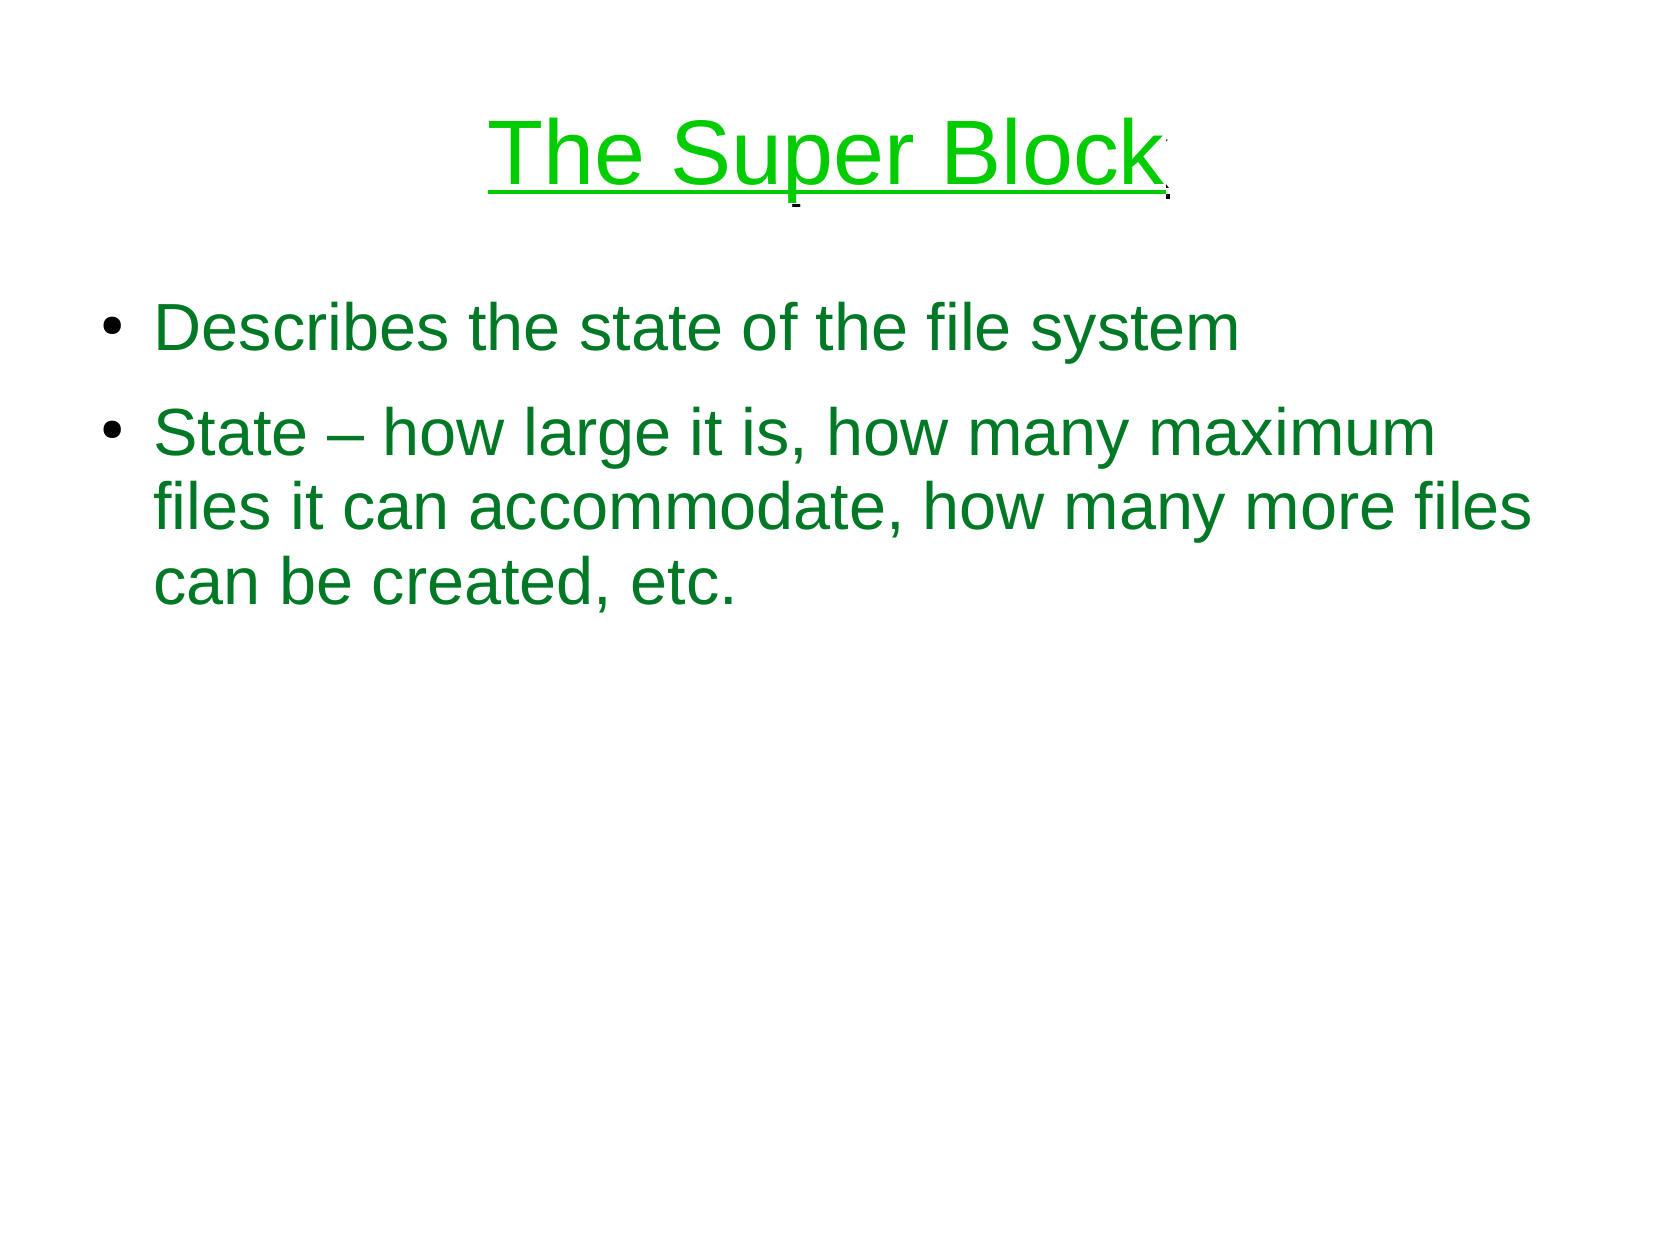

# The Super Block
Describes the state of the file system
State – how large it is, how many maximum files it can accommodate, how many more files can be created, etc.